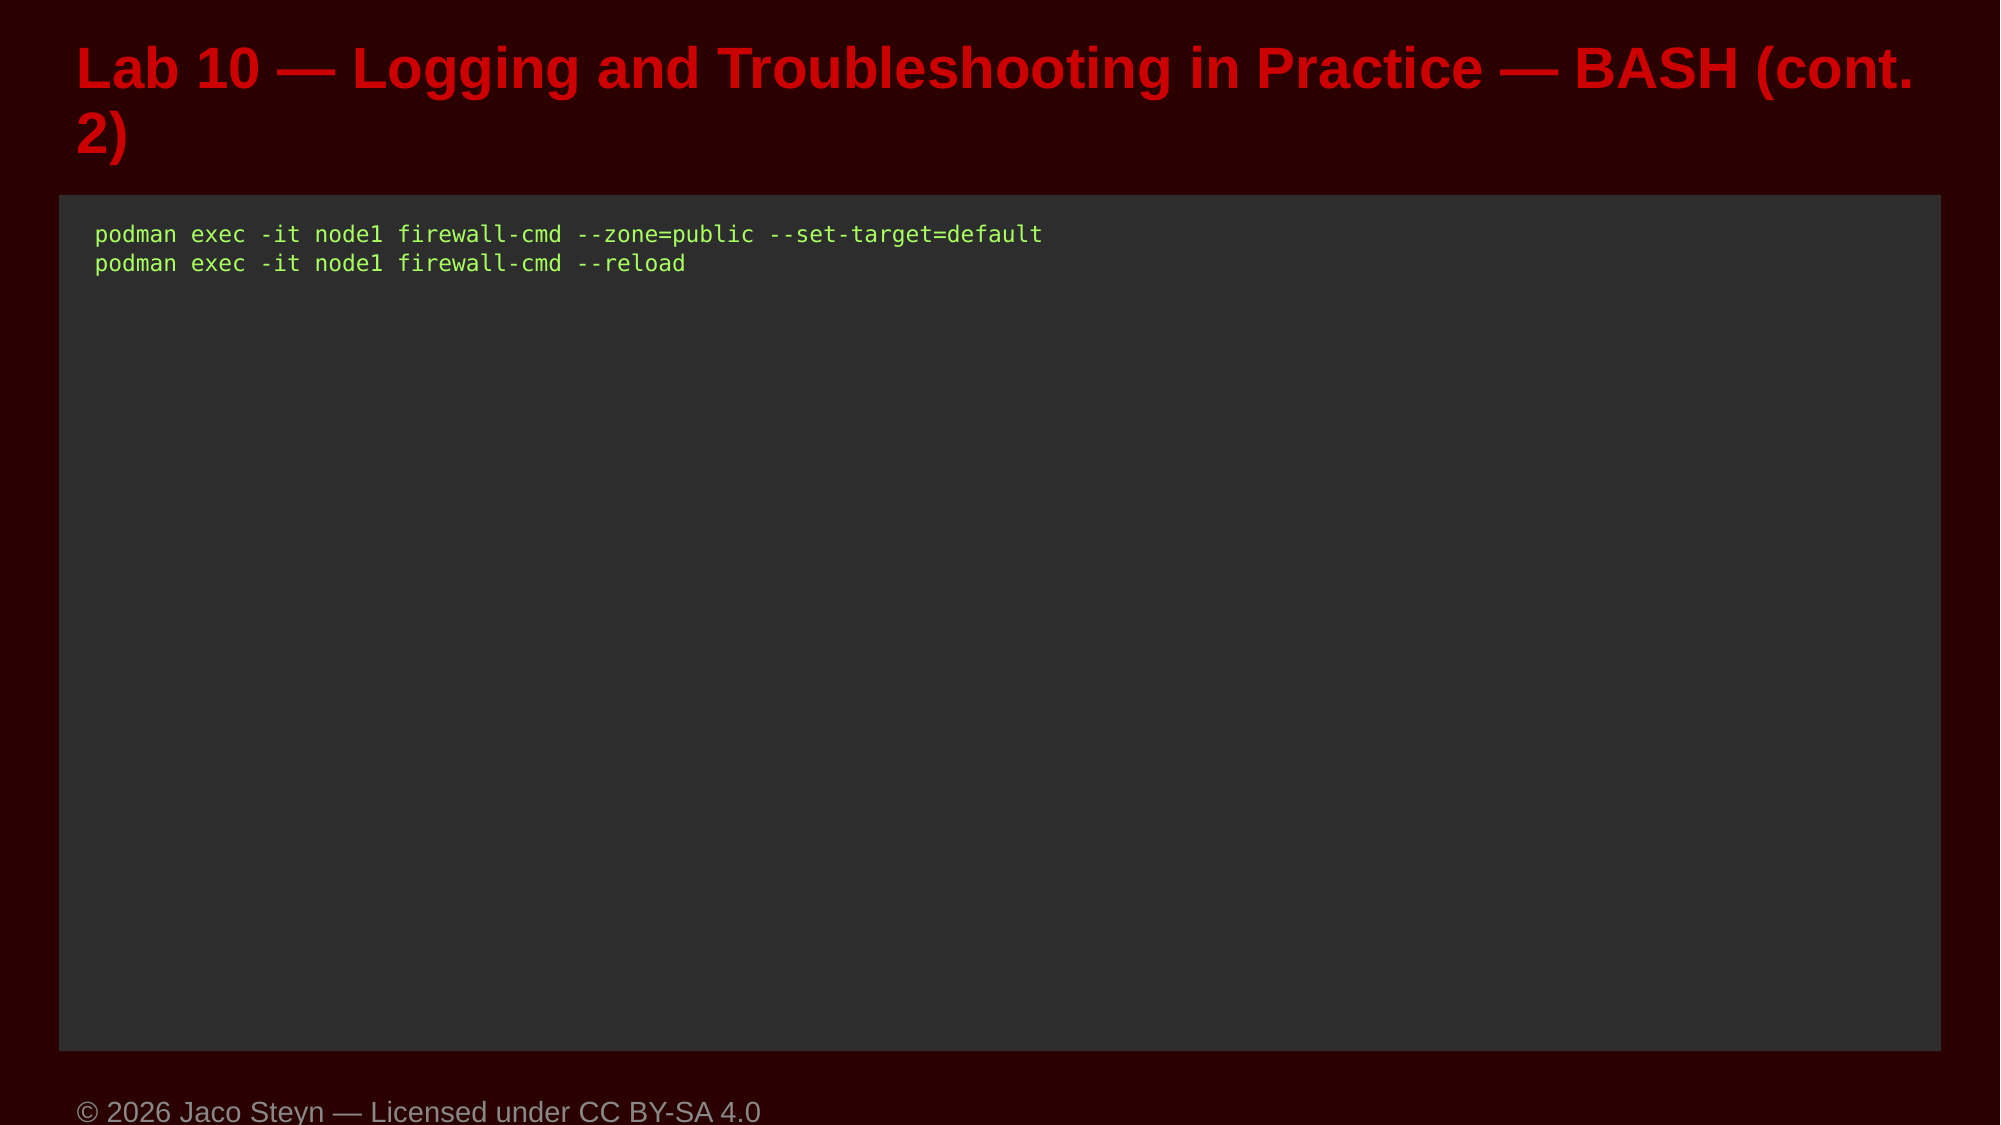

Lab 10 — Logging and Troubleshooting in Practice — BASH (cont. 2)
podman exec -it node1 firewall-cmd --zone=public --set-target=default
podman exec -it node1 firewall-cmd --reload
© 2026 Jaco Steyn — Licensed under CC BY-SA 4.0